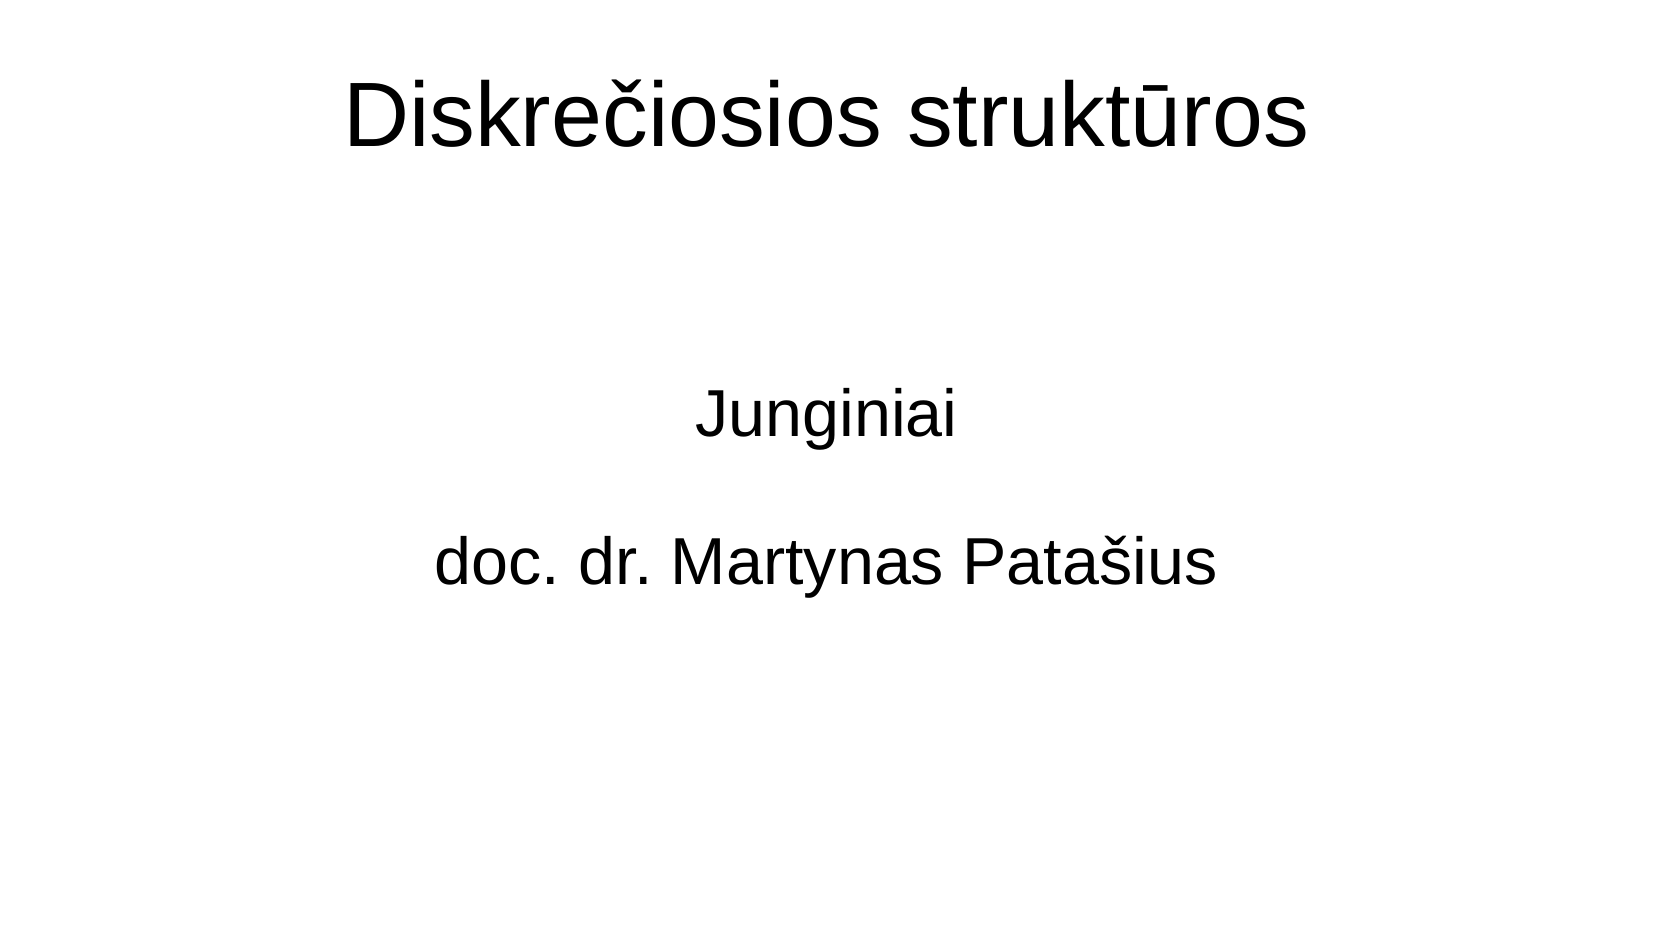

# Diskrečiosios struktūros
Junginiai
doc. dr. Martynas Patašius